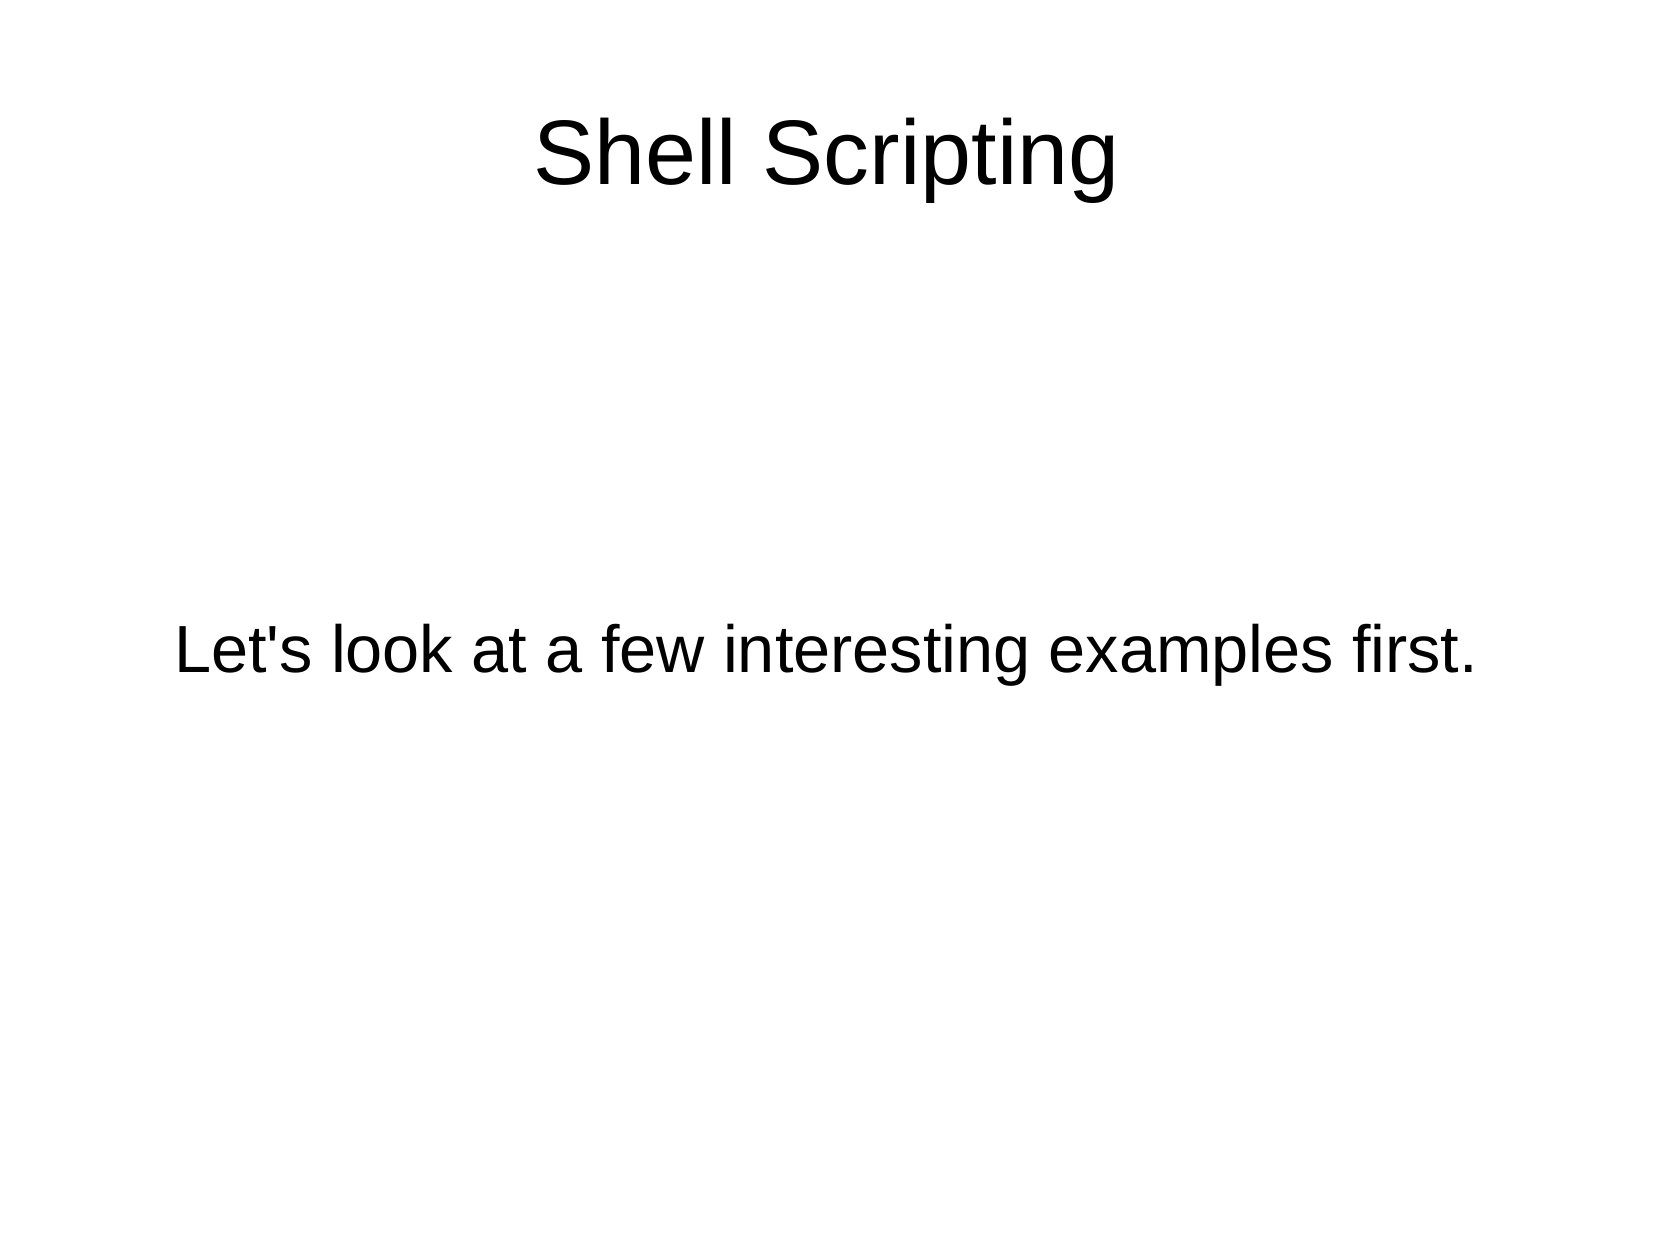

# Shell Scripting
Let's look at a few interesting examples first.